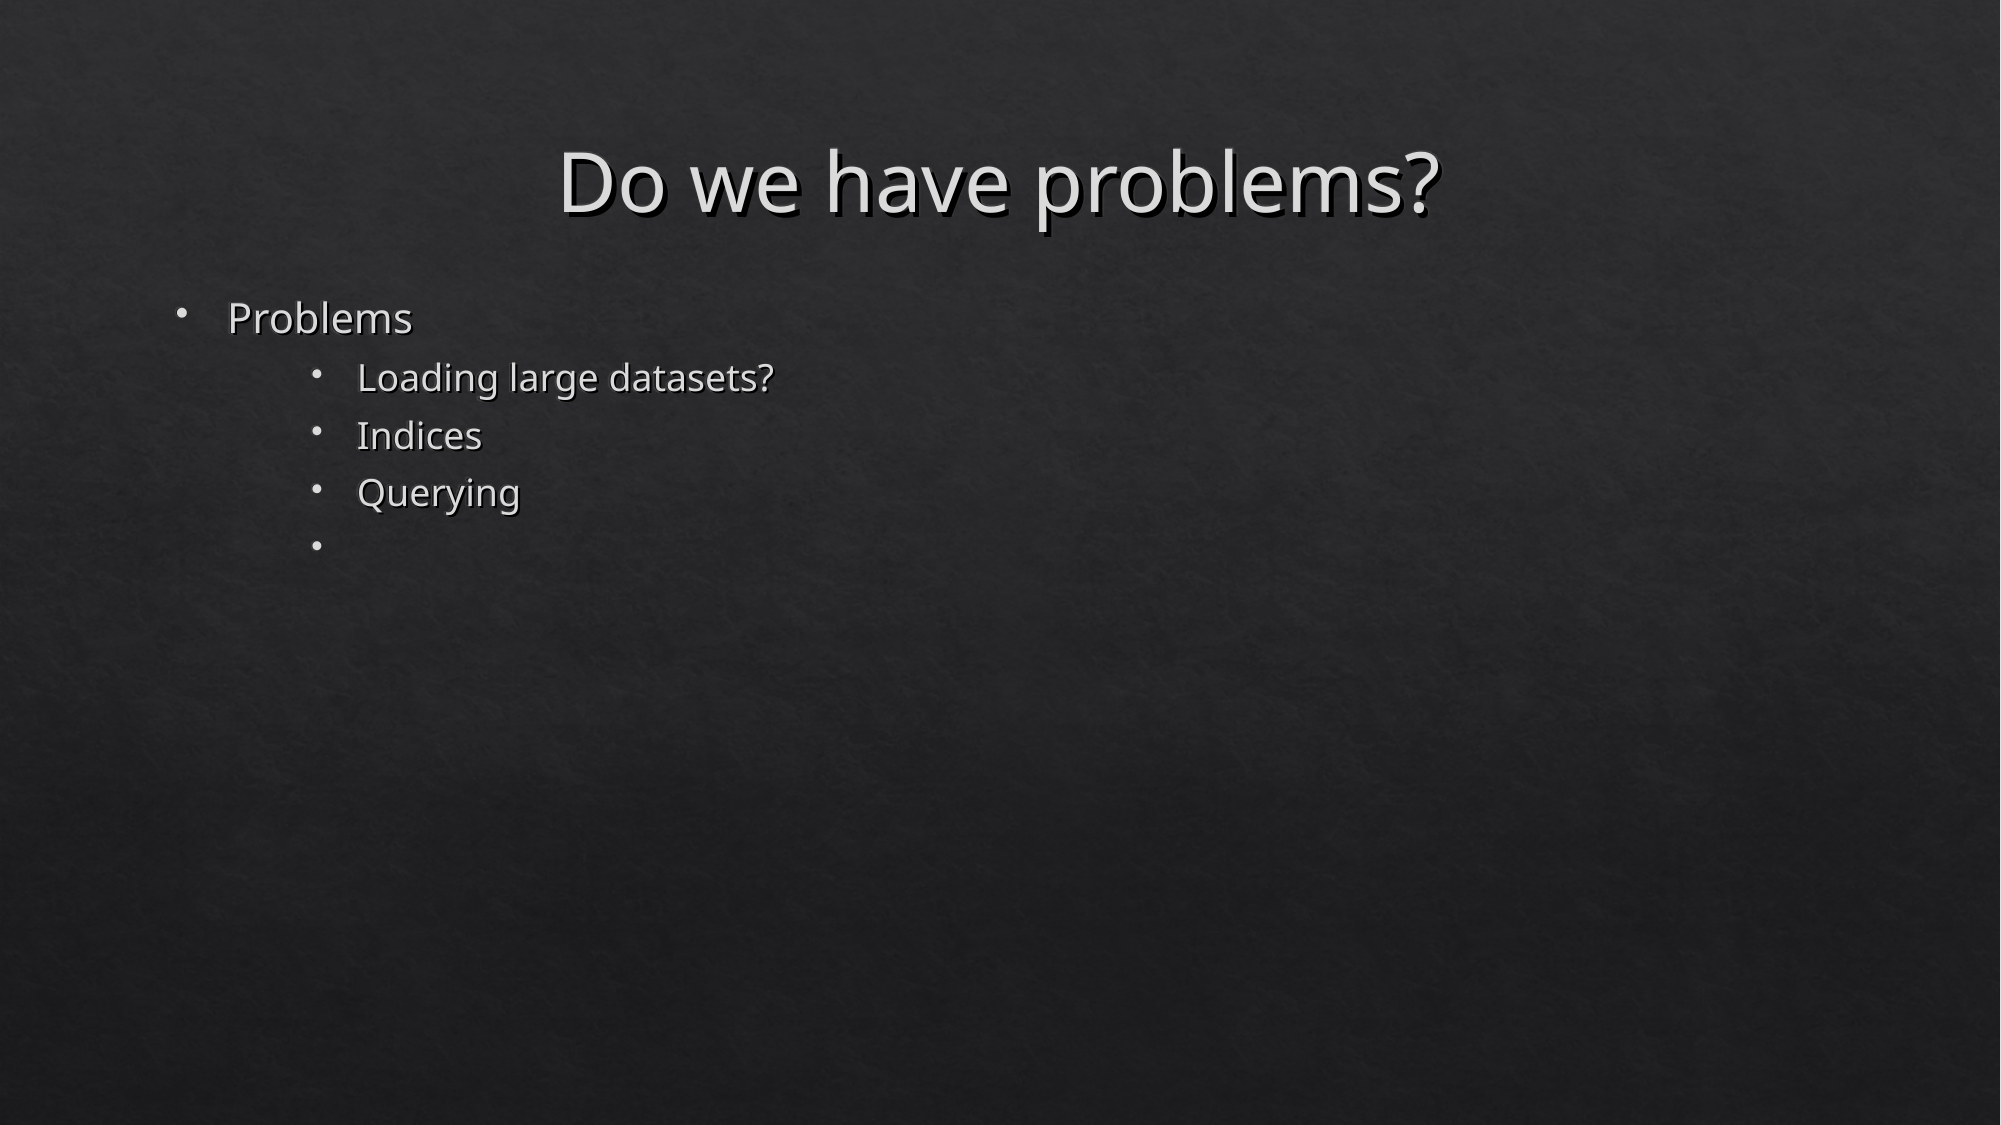

# Do we have problems?
Problems
Loading large datasets?
Indices
Querying